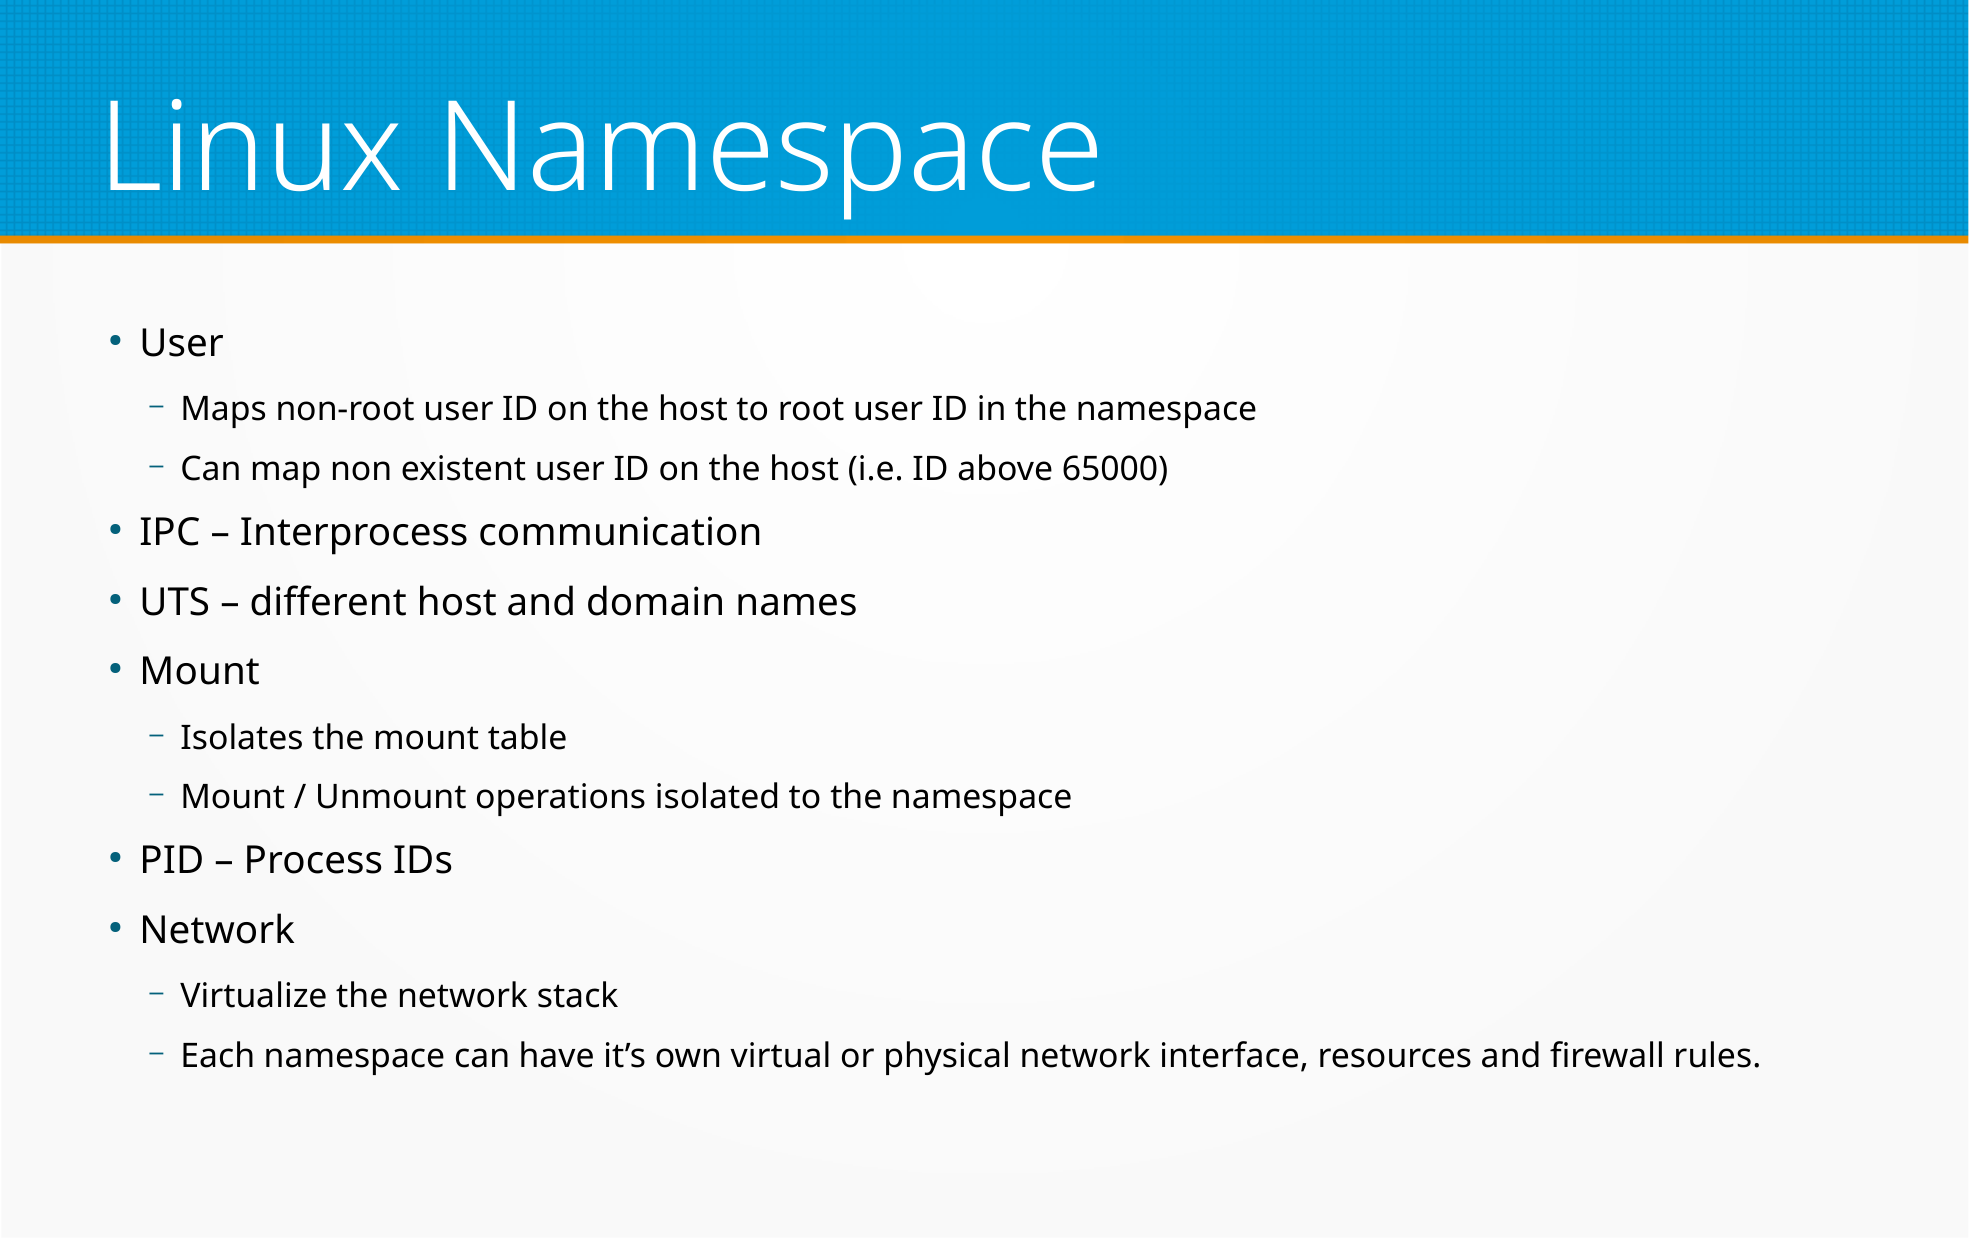

# Linux Namespace
User
Maps non-root user ID on the host to root user ID in the namespace
Can map non existent user ID on the host (i.e. ID above 65000)
IPC – Interprocess communication
UTS – different host and domain names
Mount
Isolates the mount table
Mount / Unmount operations isolated to the namespace
PID – Process IDs
Network
Virtualize the network stack
Each namespace can have it’s own virtual or physical network interface, resources and firewall rules.